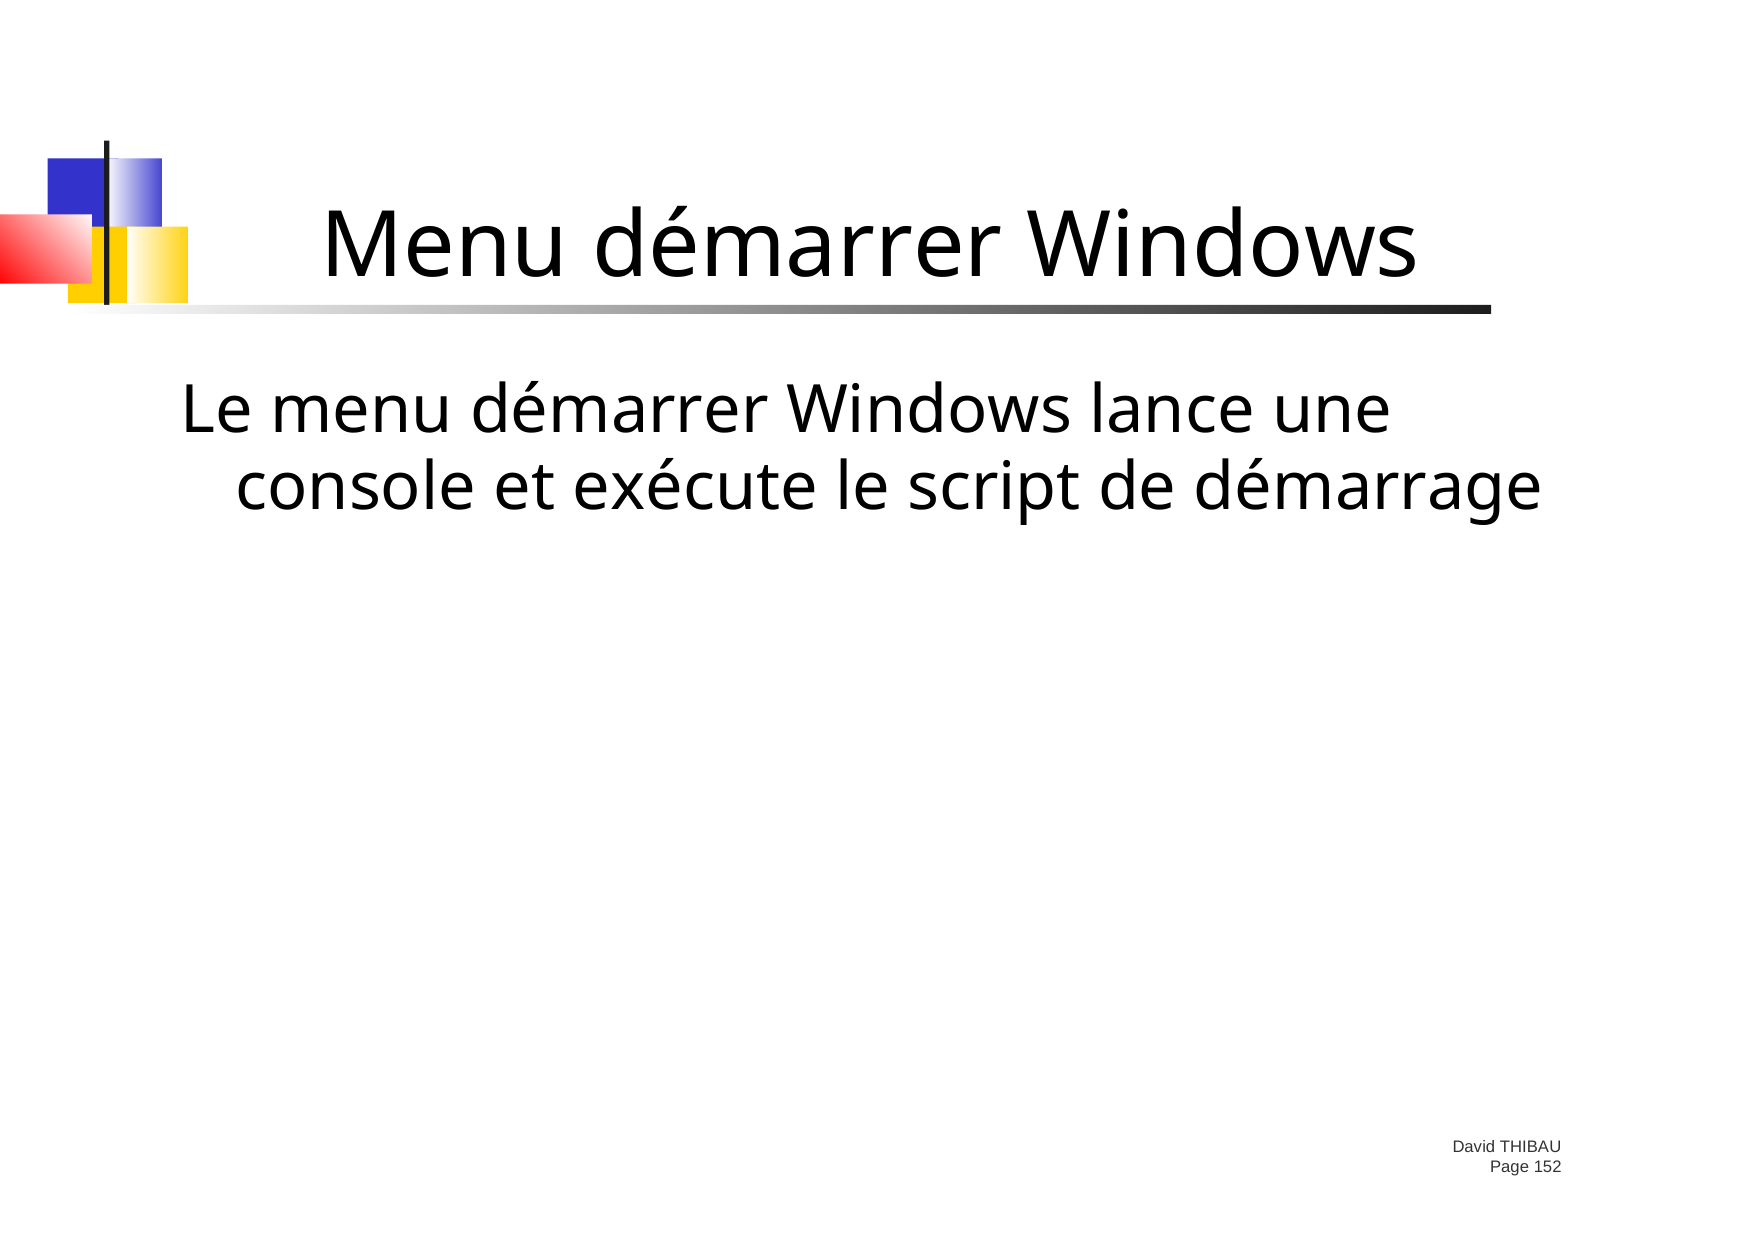

# Menu démarrer Windows
Le menu démarrer Windows lance une console et exécute le script de démarrage